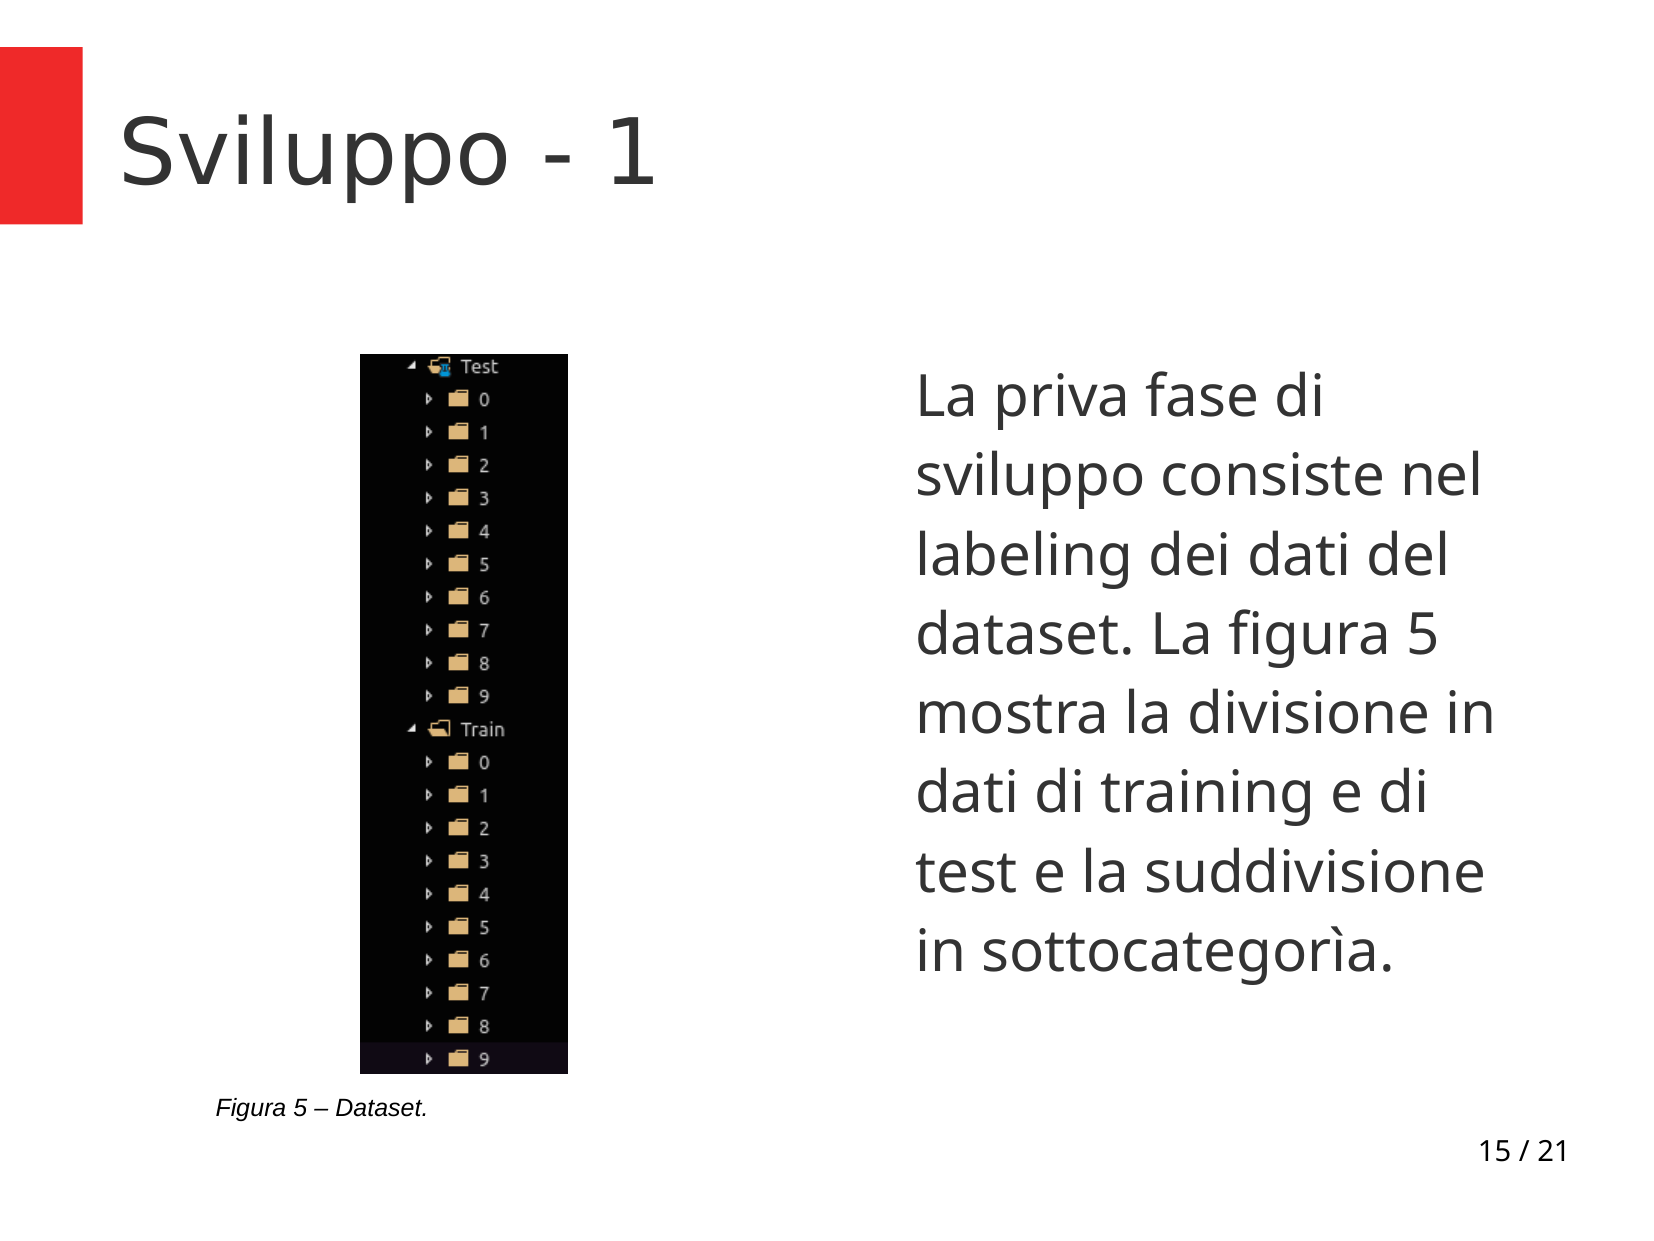

# Sviluppo - 1
La priva fase di sviluppo consiste nel labeling dei dati del dataset. La figura 5 mostra la divisione in dati di training e di test e la suddivisione in sottocategorìa.
Figura 5 – Dataset.
15